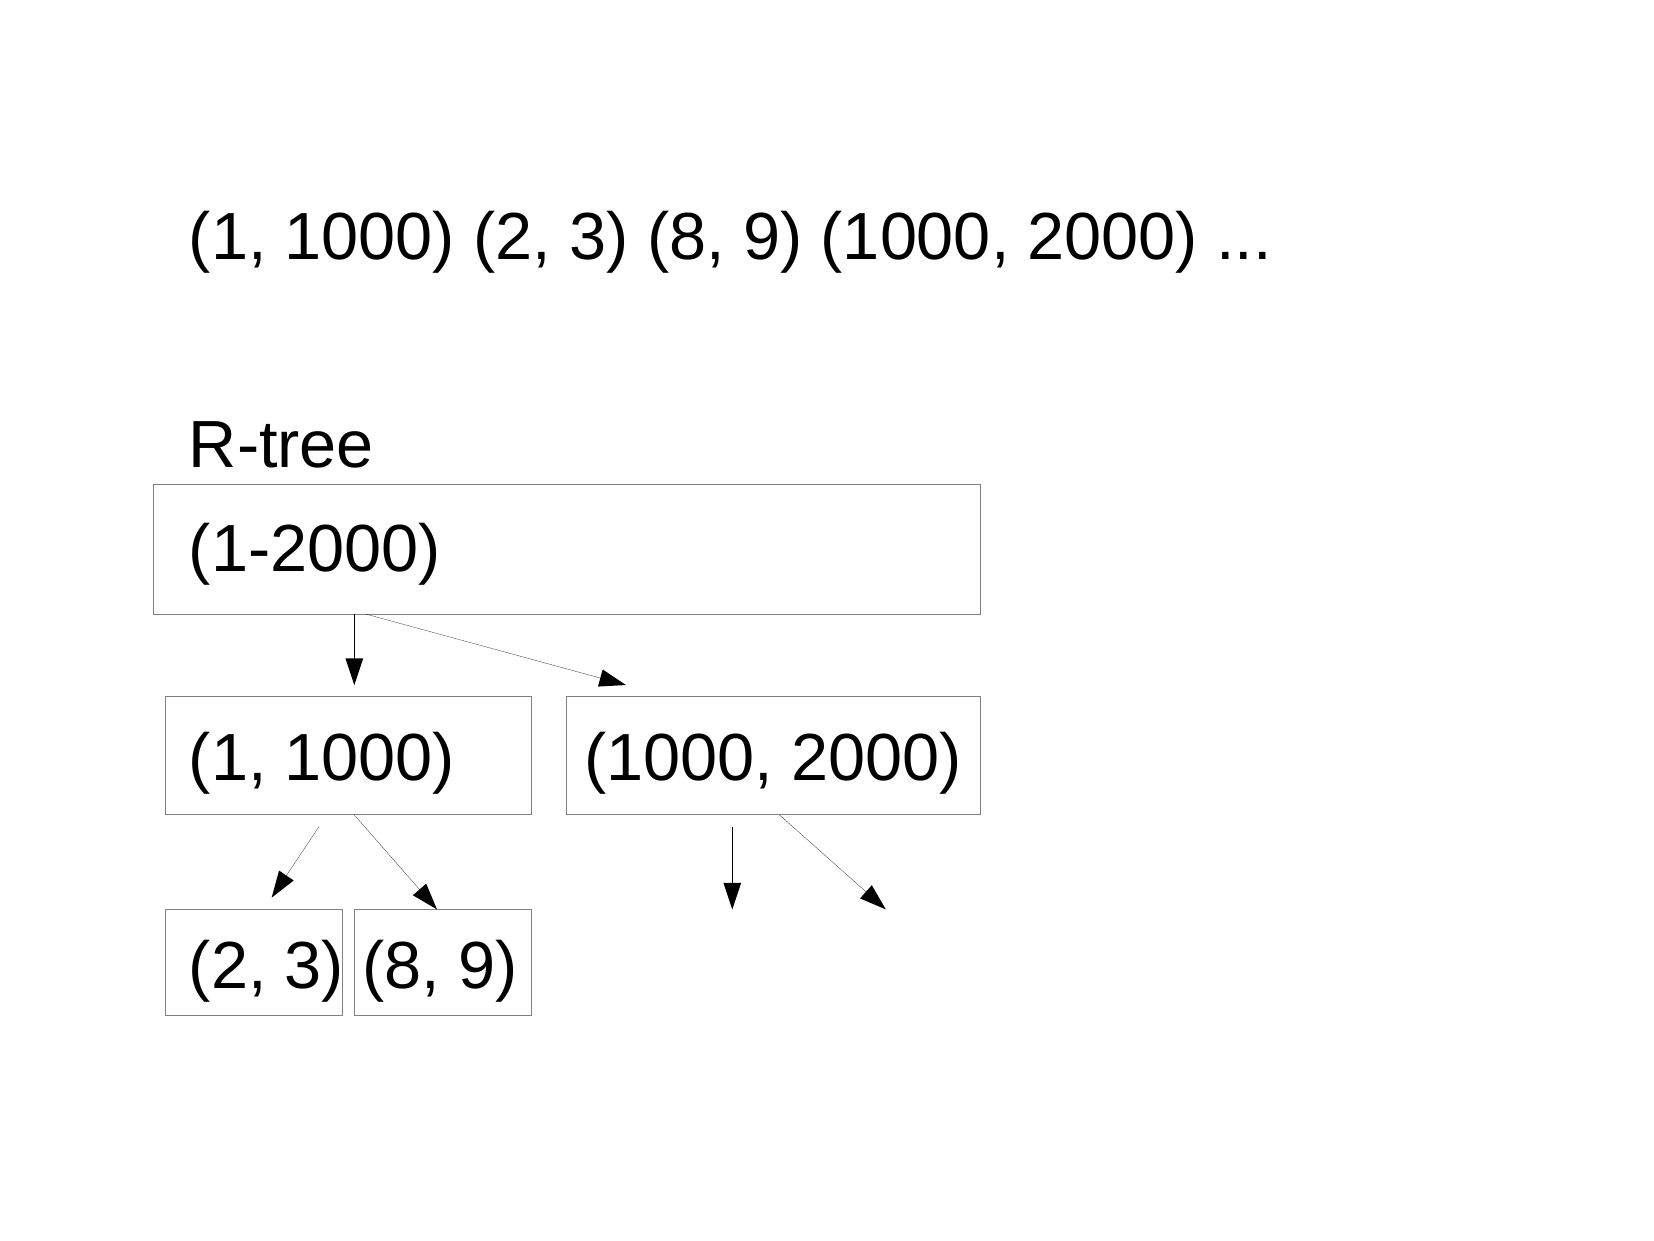

# (1, 1000) (2, 3) (8, 9) (1000, 2000) ...
R-tree
(1-2000)
(1, 1000) (1000, 2000)
(2, 3) (8, 9)